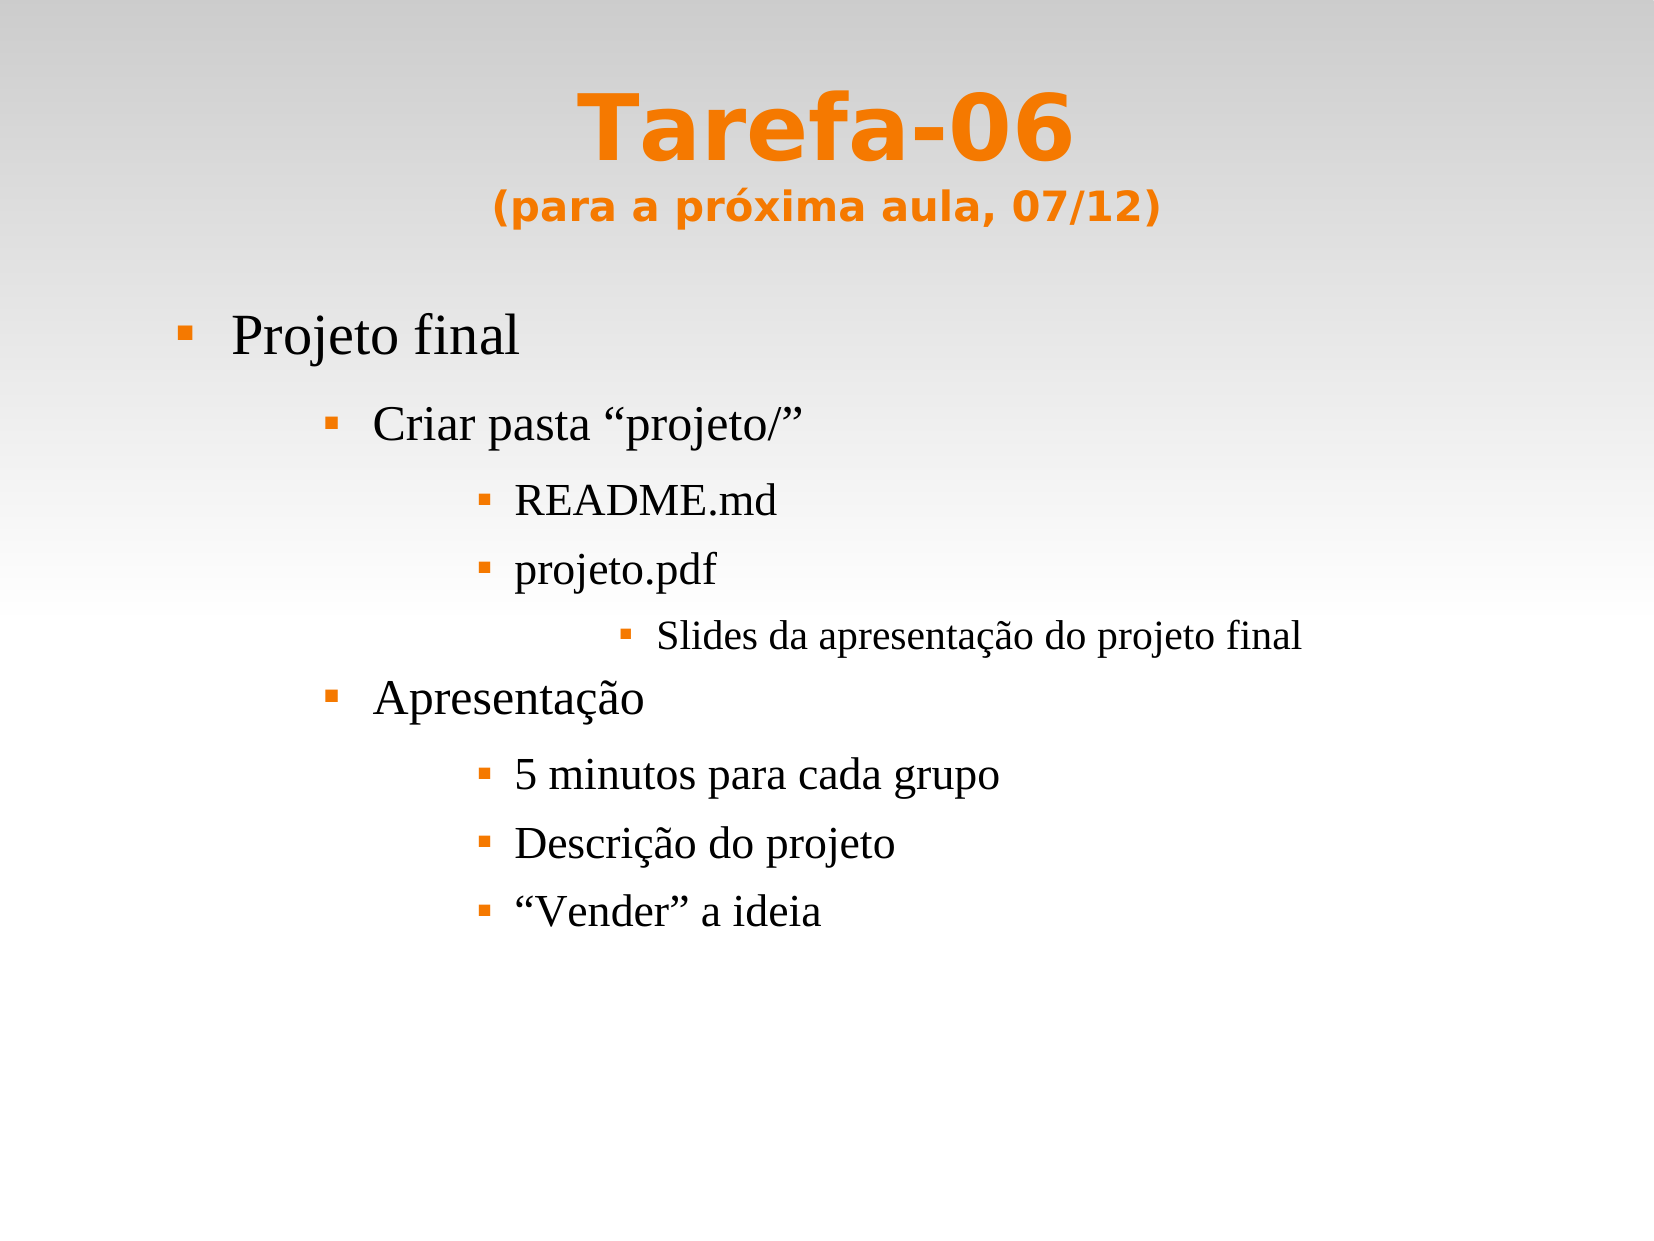

# Tarefa-06 (para a próxima aula, 07/12)
Projeto final
Criar pasta “projeto/”
README.md
projeto.pdf
Slides da apresentação do projeto final
Apresentação
5 minutos para cada grupo
Descrição do projeto
“Vender” a ideia